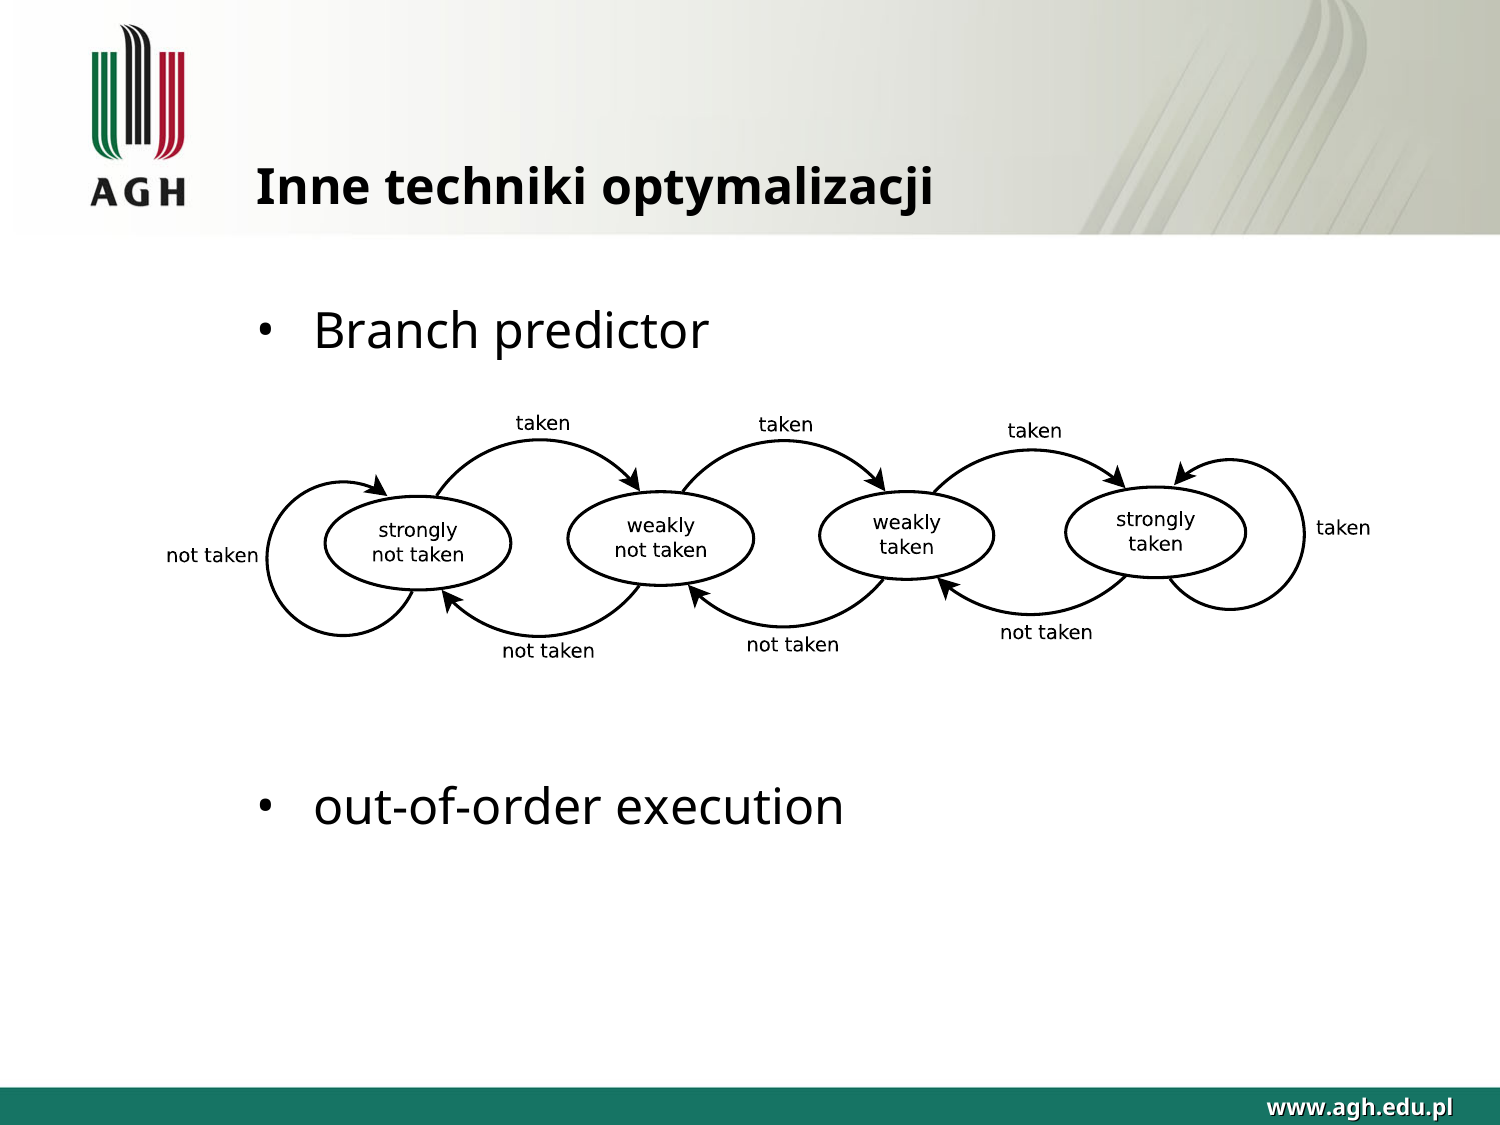

# Inne techniki optymalizacji
Branch predictor
out-of-order execution
www.agh.edu.pl